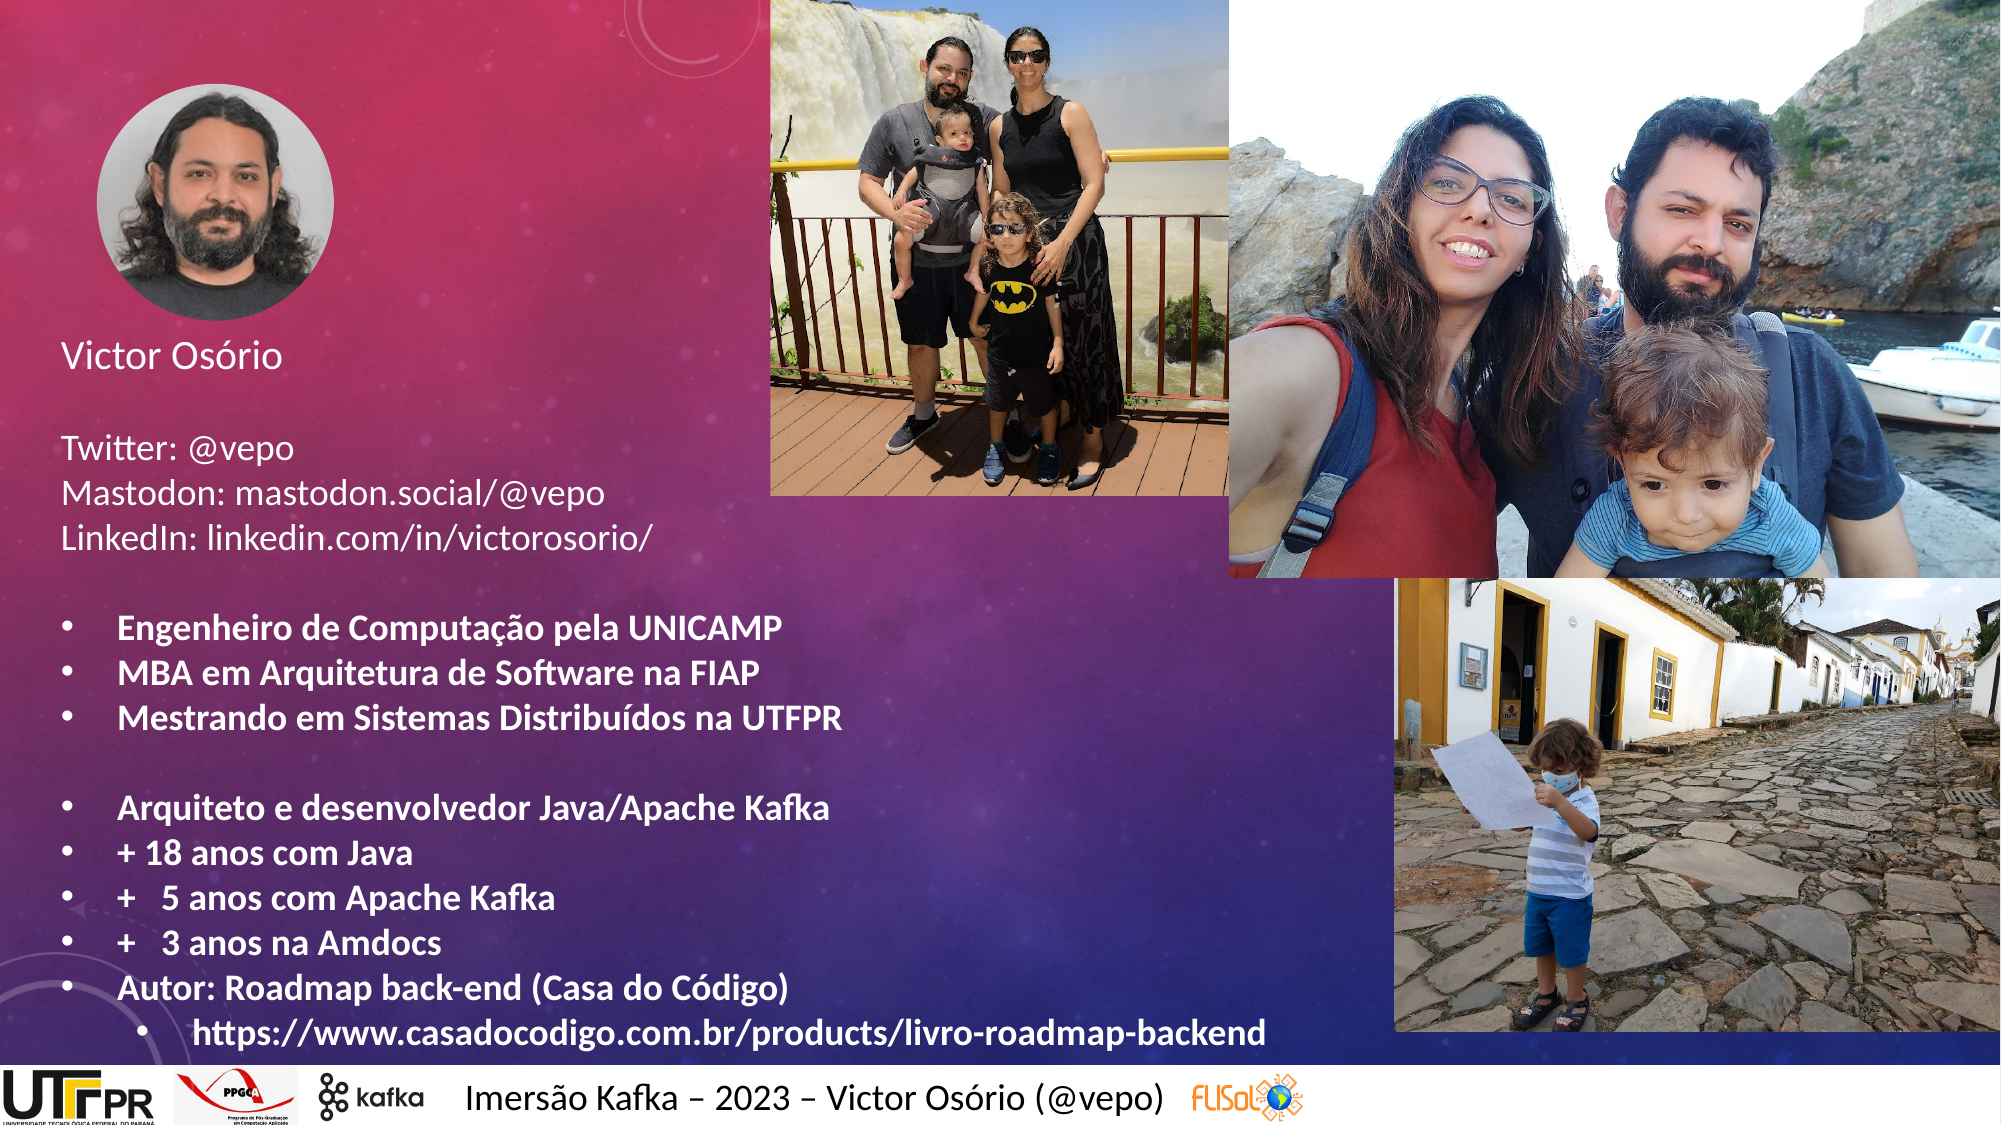

Victor Osório
Twitter: @vepo
Mastodon: mastodon.social/@vepo
LinkedIn: linkedin.com/in/victorosorio/
Engenheiro de Computação pela UNICAMP
MBA em Arquitetura de Software na FIAP
Mestrando em Sistemas Distribuídos na UTFPR
Arquiteto e desenvolvedor Java/Apache Kafka
+ 18 anos com Java
+ 5 anos com Apache Kafka
+ 3 anos na Amdocs
Autor: Roadmap back-end (Casa do Código)
https://www.casadocodigo.com.br/products/livro-roadmap-backend